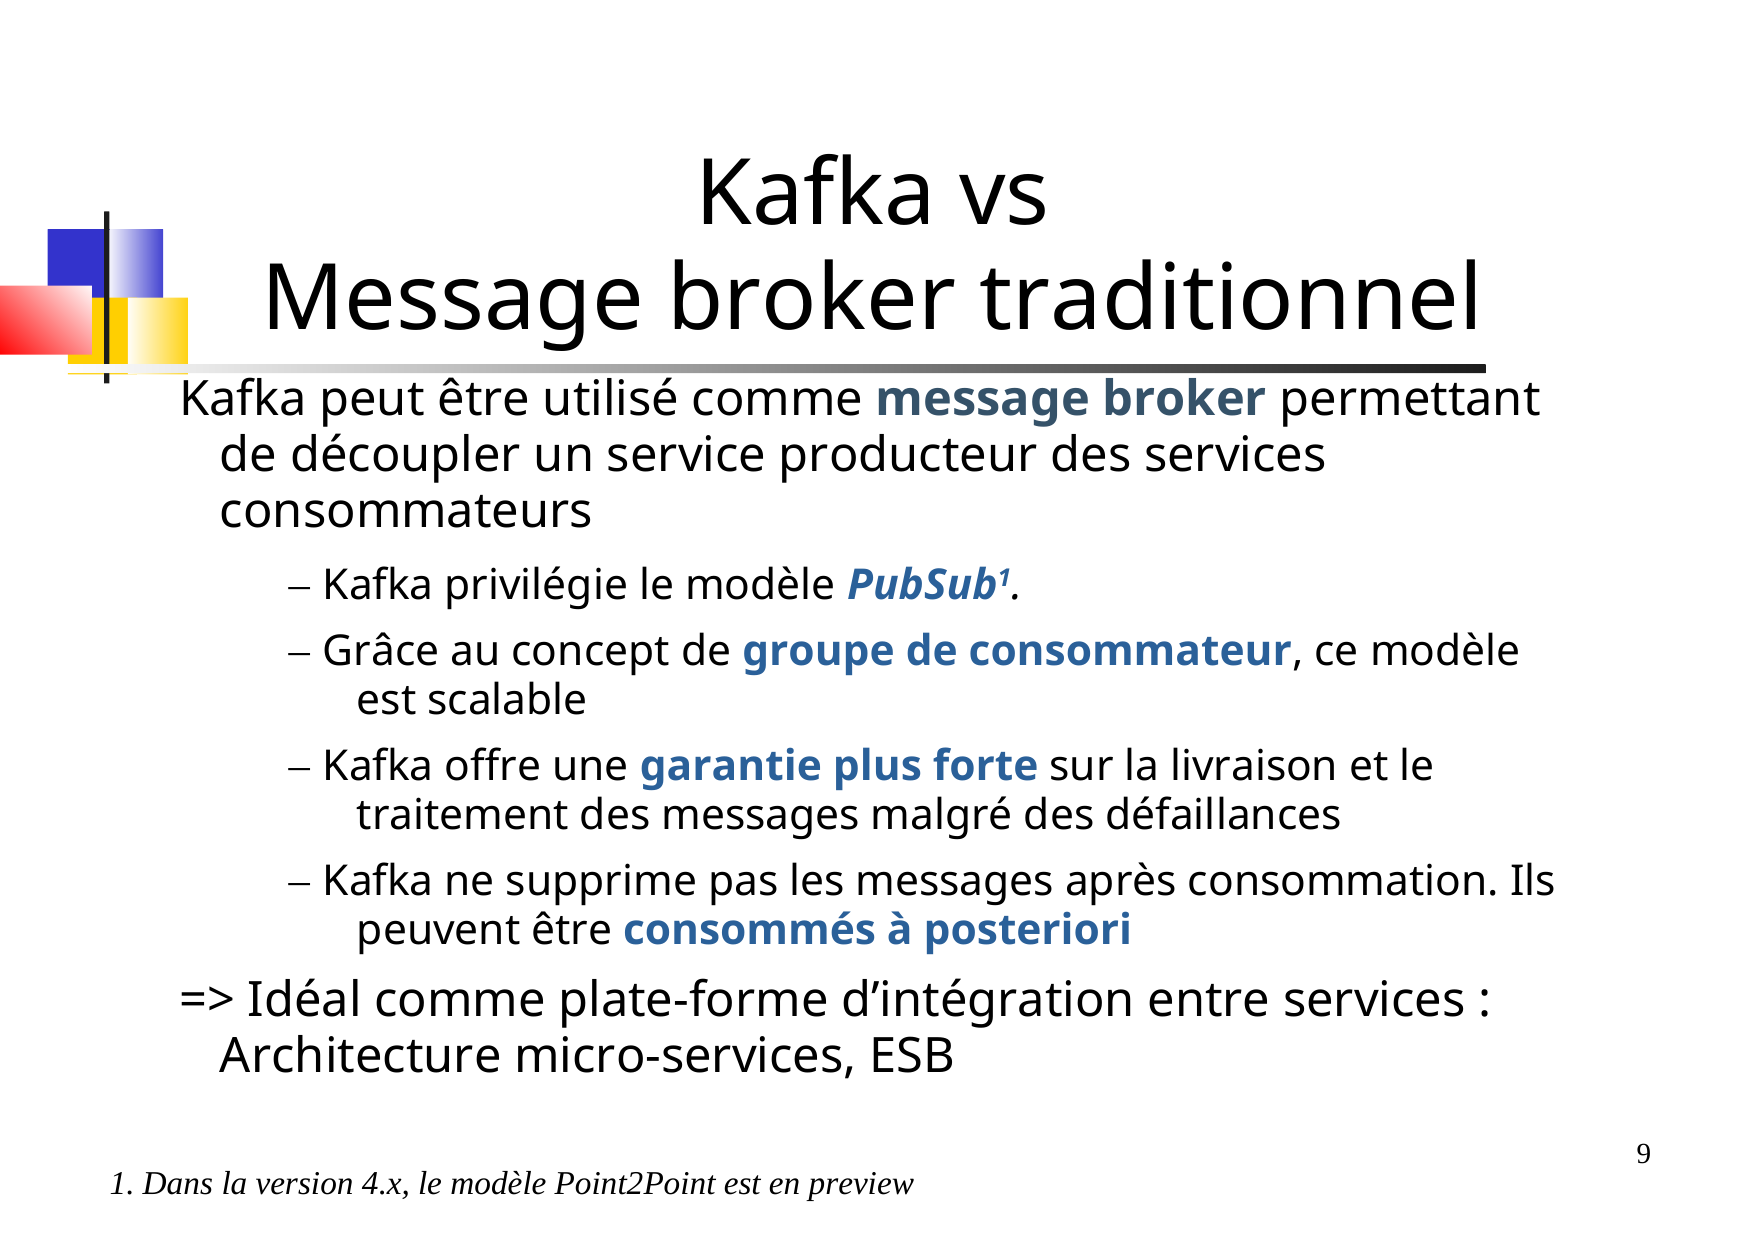

# Kafka vs Message broker traditionnel
Kafka peut être utilisé comme message broker permettant de découpler un service producteur des services consommateurs
Kafka privilégie le modèle PubSub1.
Grâce au concept de groupe de consommateur, ce modèle est scalable
Kafka offre une garantie plus forte sur la livraison et le traitement des messages malgré des défaillances
Kafka ne supprime pas les messages après consommation. Ils peuvent être consommés à posteriori
=> Idéal comme plate-forme d’intégration entre services : Architecture micro-services, ESB
1. Dans la version 4.x, le modèle Point2Point est en preview